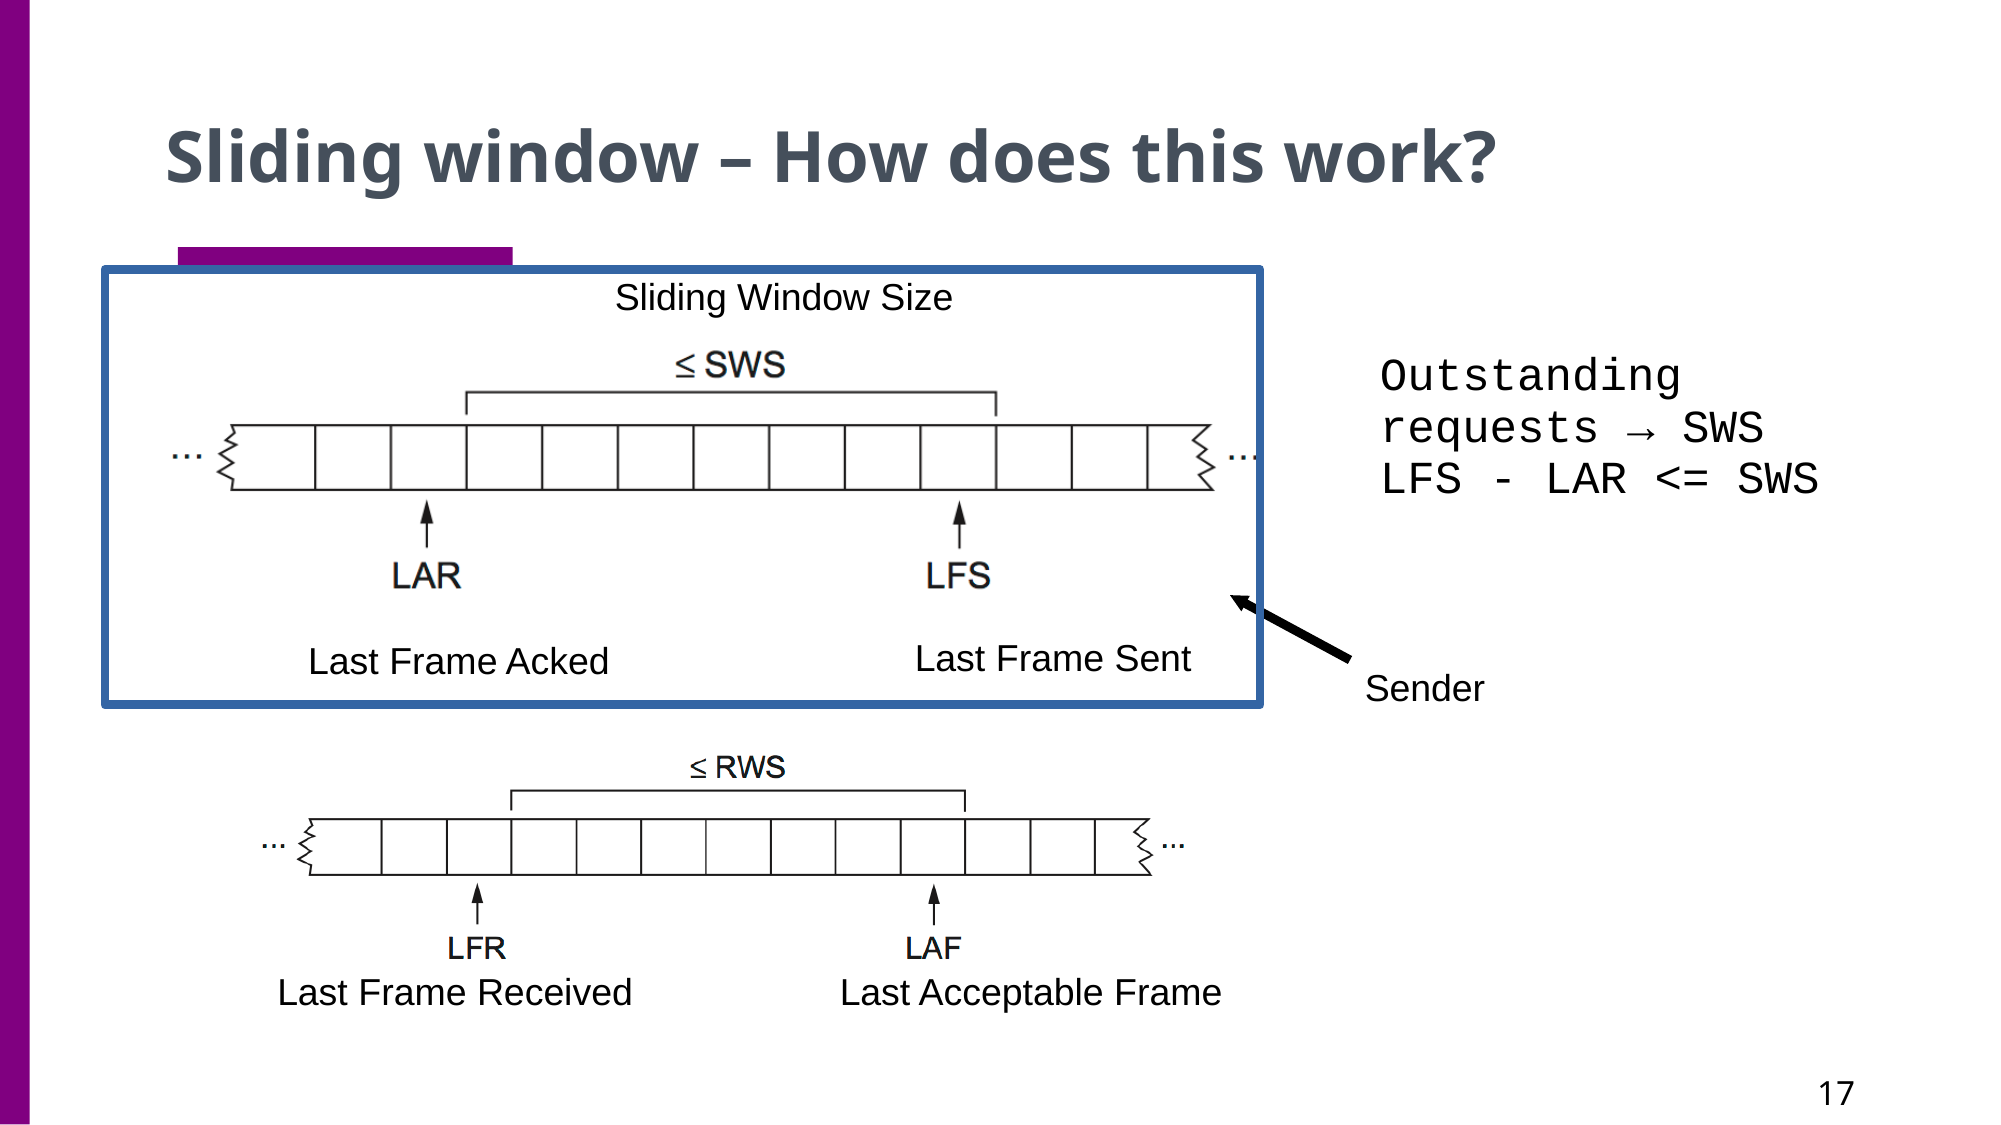

Sliding window – How does this work?
Sliding Window Size
Outstanding requests → SWS
LFS - LAR <= SWS
Last Frame Sent
Last Frame Acked
Sender
Last Frame Received
Last Acceptable Frame